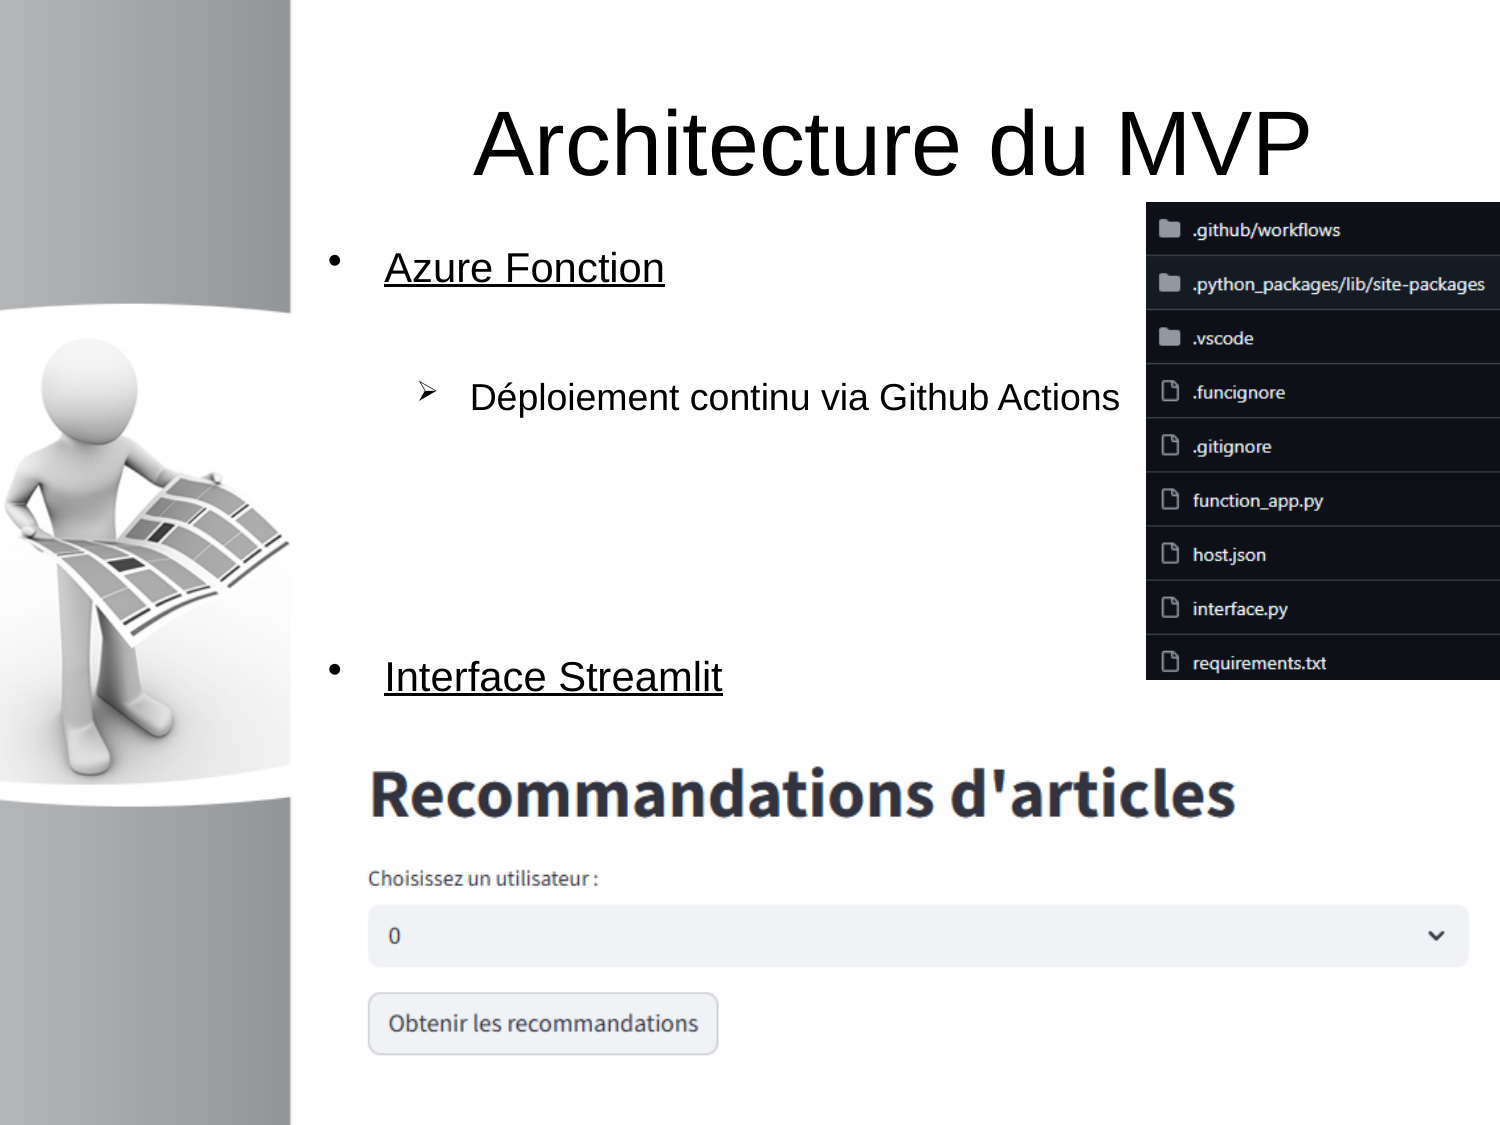

# Architecture du MVP
Azure Fonction
Déploiement continu via Github Actions
Interface Streamlit